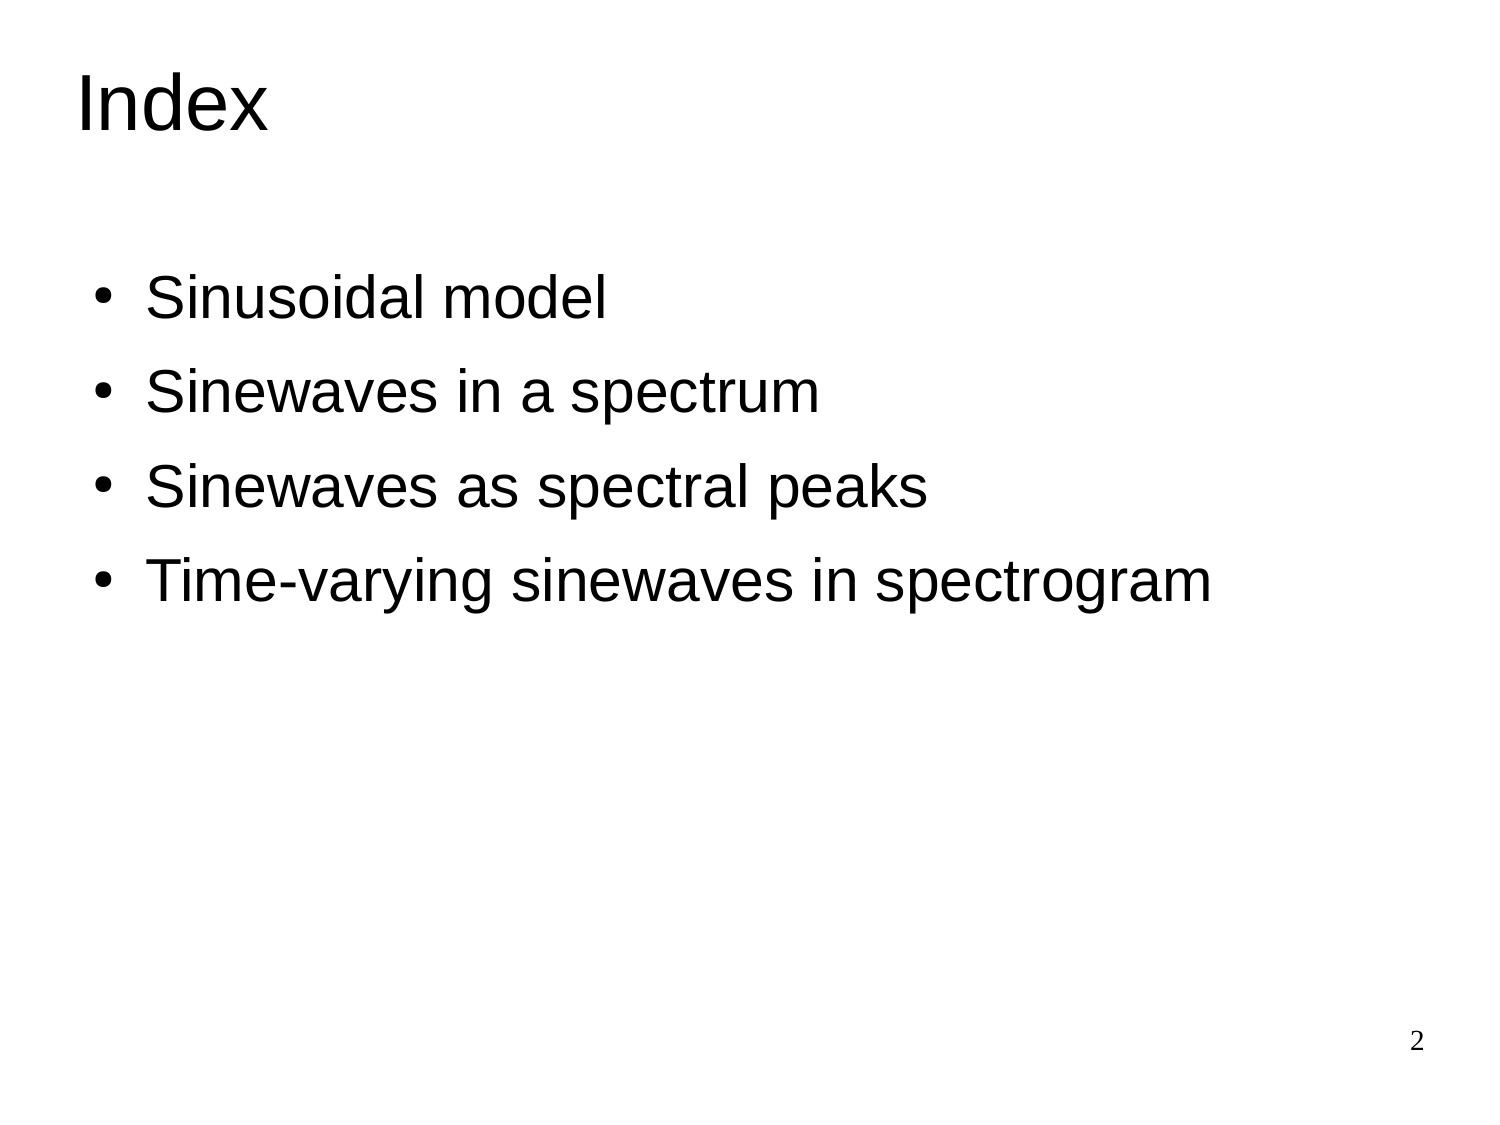

# Index
Sinusoidal model
Sinewaves in a spectrum
Sinewaves as spectral peaks
Time-varying sinewaves in spectrogram
2